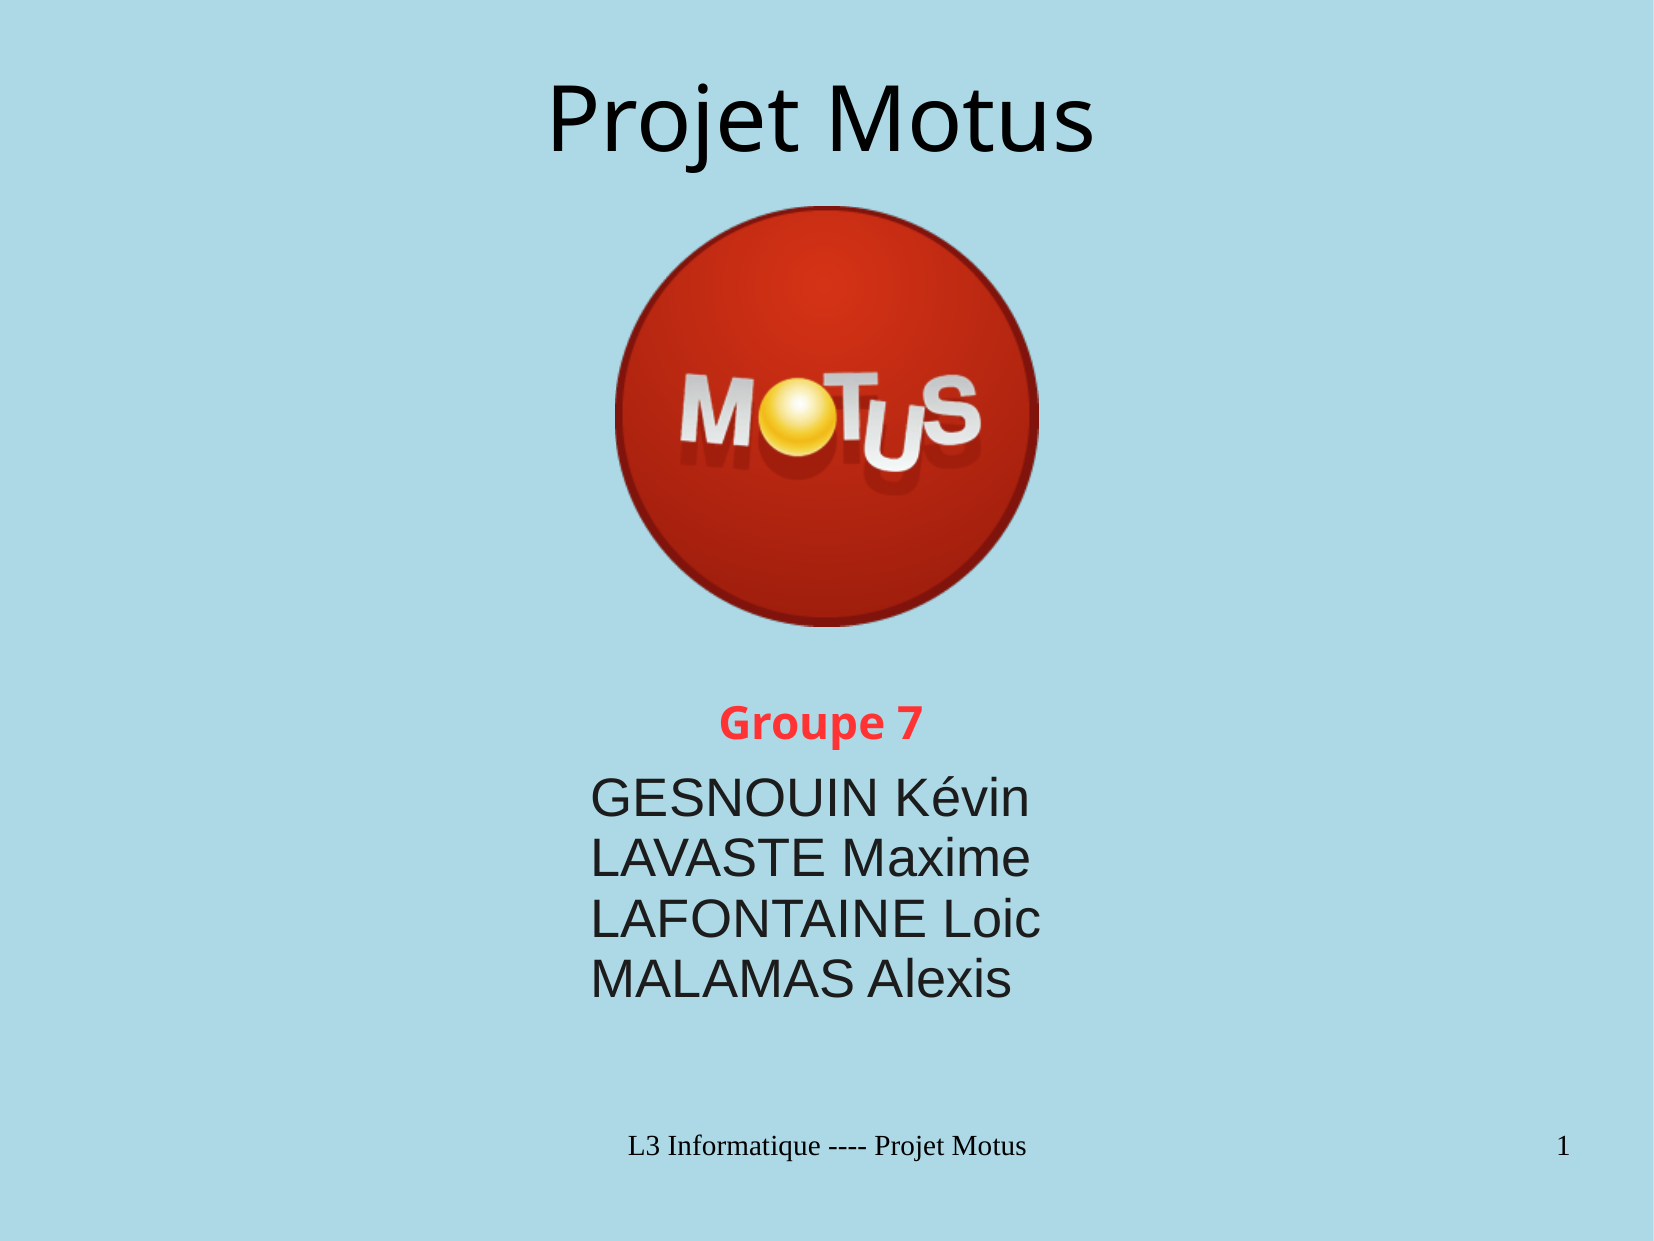

# Projet Motus Groupe 7
GESNOUIN Kévin
LAVASTE Maxime
LAFONTAINE Loic
MALAMAS Alexis
L3 Informatique ---- Projet Motus
1